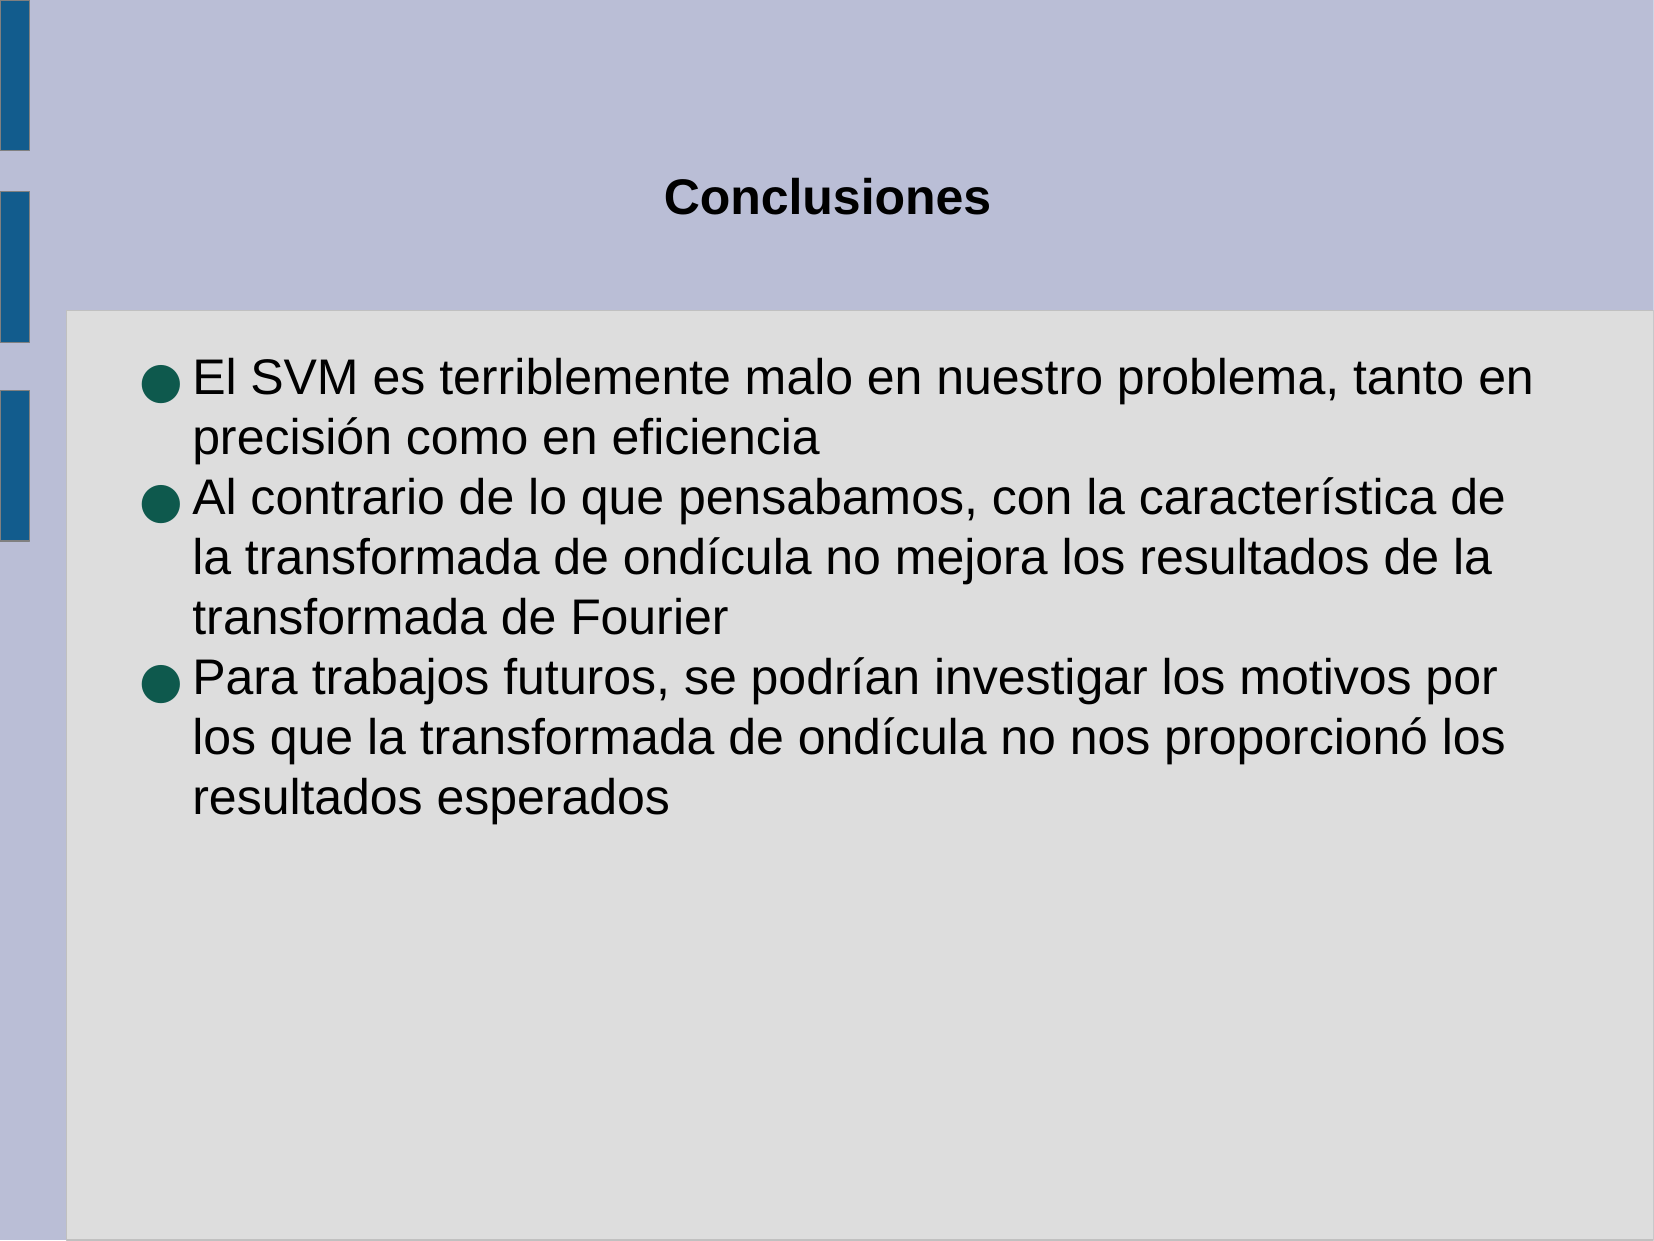

Conclusiones
El SVM es terriblemente malo en nuestro problema, tanto en precisión como en eficiencia
Al contrario de lo que pensabamos, con la característica de la transformada de ondícula no mejora los resultados de la transformada de Fourier
Para trabajos futuros, se podrían investigar los motivos por los que la transformada de ondícula no nos proporcionó los resultados esperados